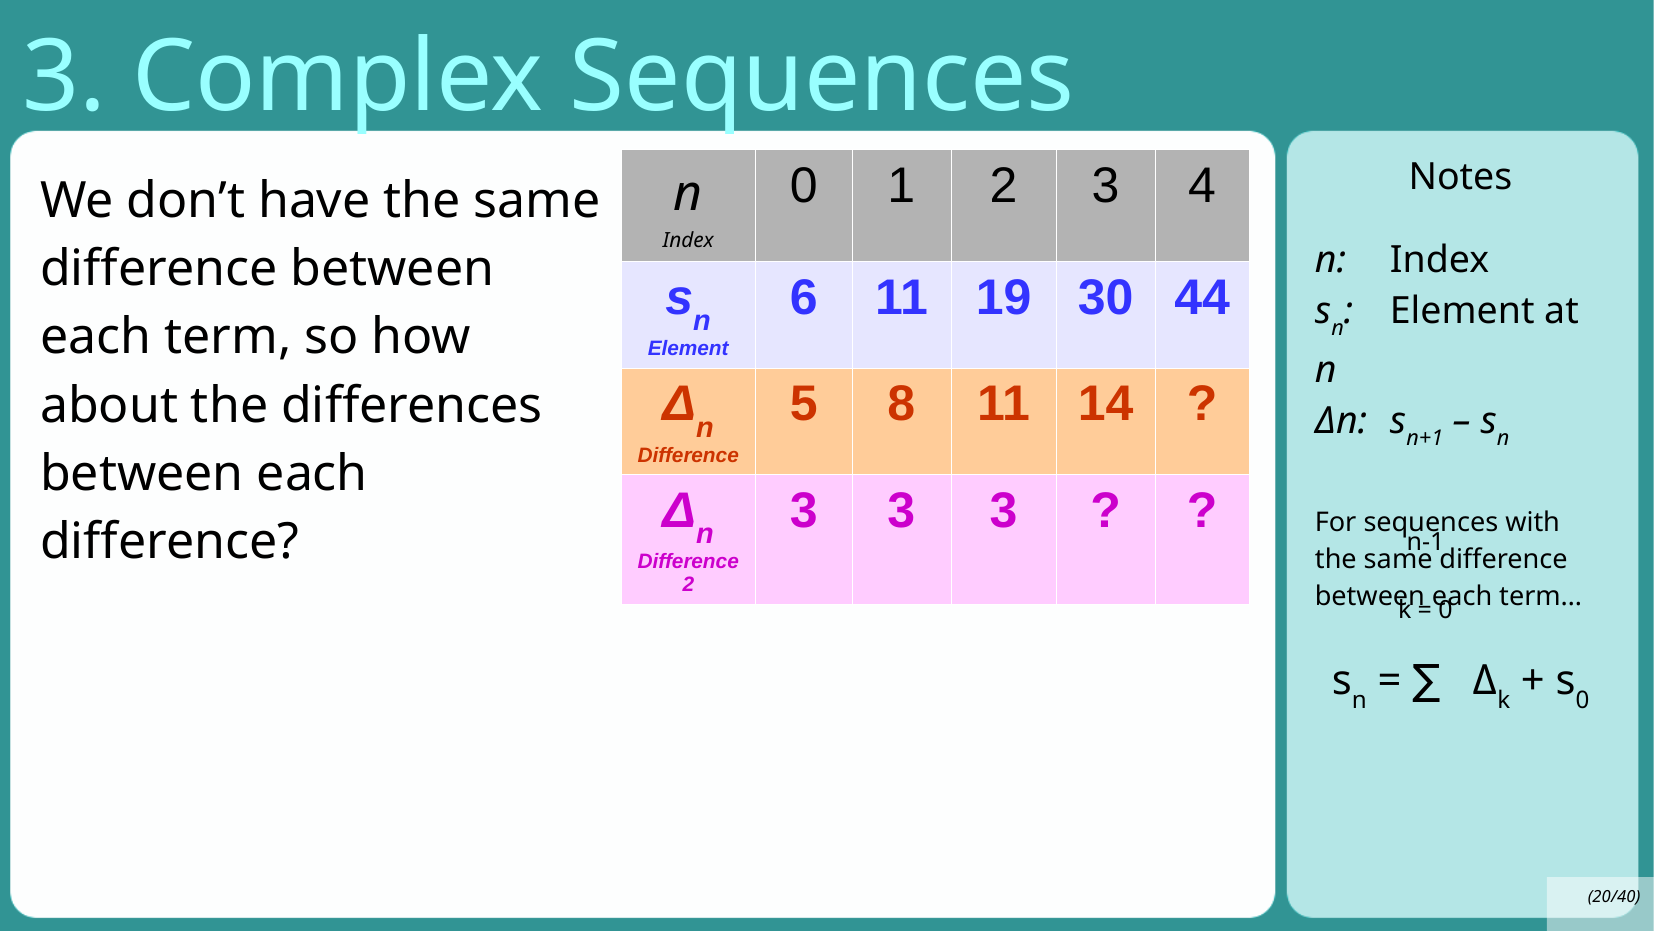

# 3. Complex Sequences
Notes
| n Index | 0 | 1 | 2 | 3 | 4 |
| --- | --- | --- | --- | --- | --- |
| sn Element | 6 | 11 | 19 | 30 | 44 |
| Δn Difference | 5 | 8 | 11 | 14 | ? |
| Δn Difference2 | 3 | 3 | 3 | ? | ? |
We don’t have the same difference between each term, so how about the differences between each difference?
n: 	Index
sn: 	Element at n
Δn: 	sn+1 – sn
For sequences with the same difference between each term…
sn = ∑ Δk + s0
n-1
k = 0